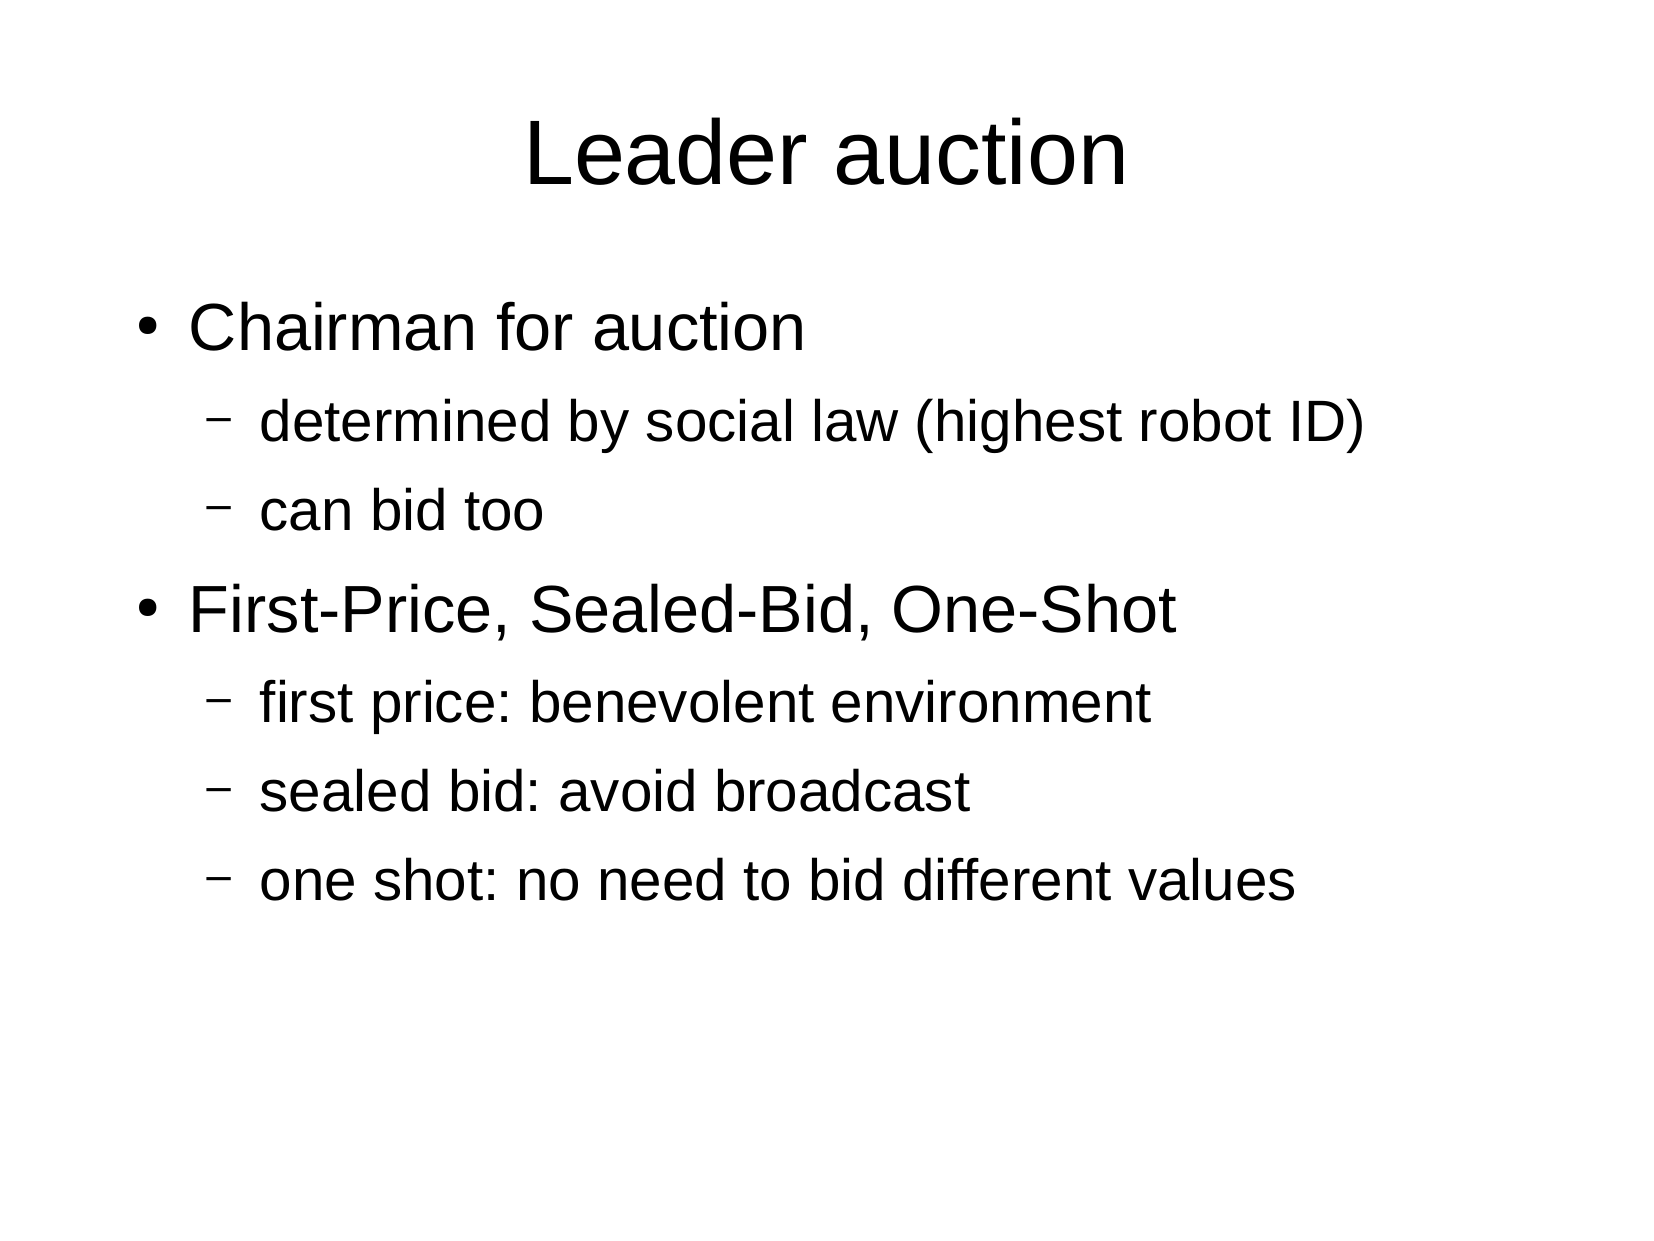

# Leader auction
Chairman for auction
determined by social law (highest robot ID)
can bid too
First-Price, Sealed-Bid, One-Shot
first price: benevolent environment
sealed bid: avoid broadcast
one shot: no need to bid different values